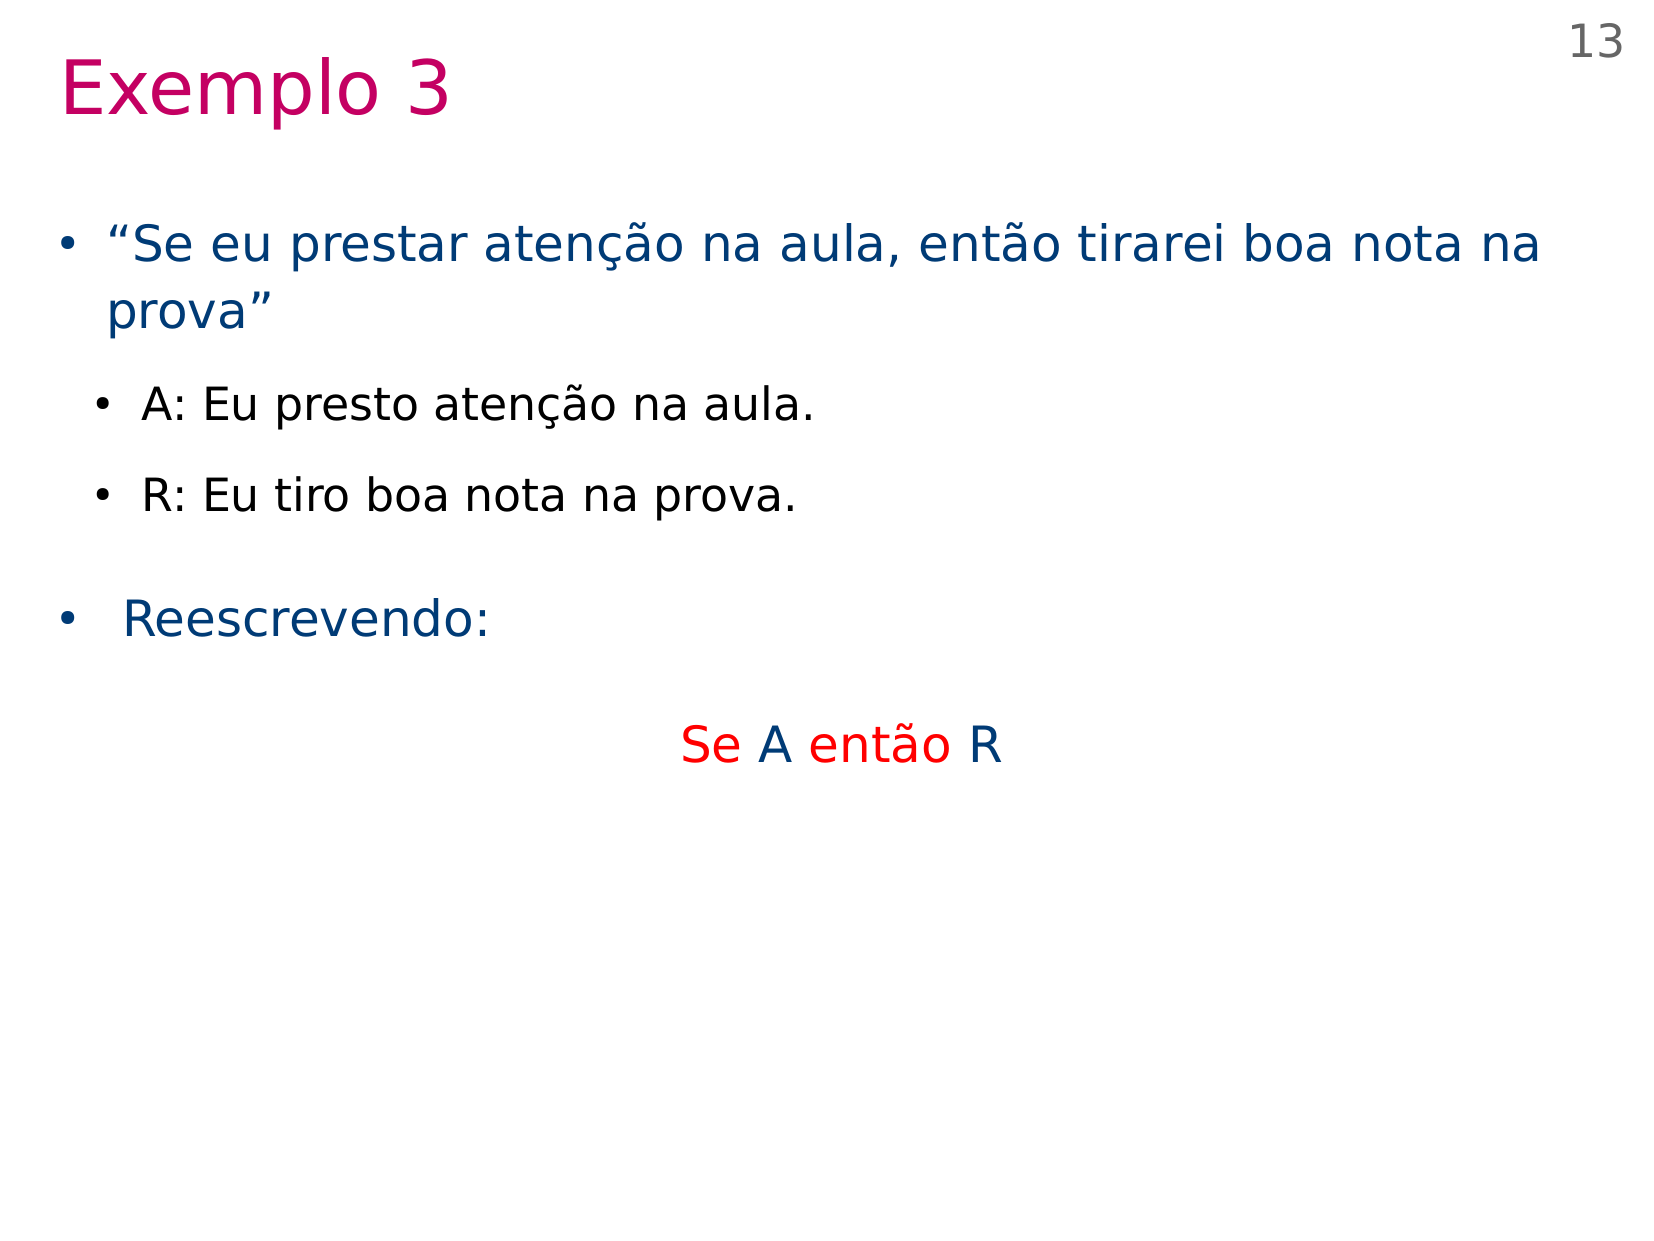

13
# Exemplo 3
“Se eu prestar atenção na aula, então tirarei boa nota na prova”
A: Eu presto atenção na aula.
R: Eu tiro boa nota na prova.
 Reescrevendo:
Se A então R